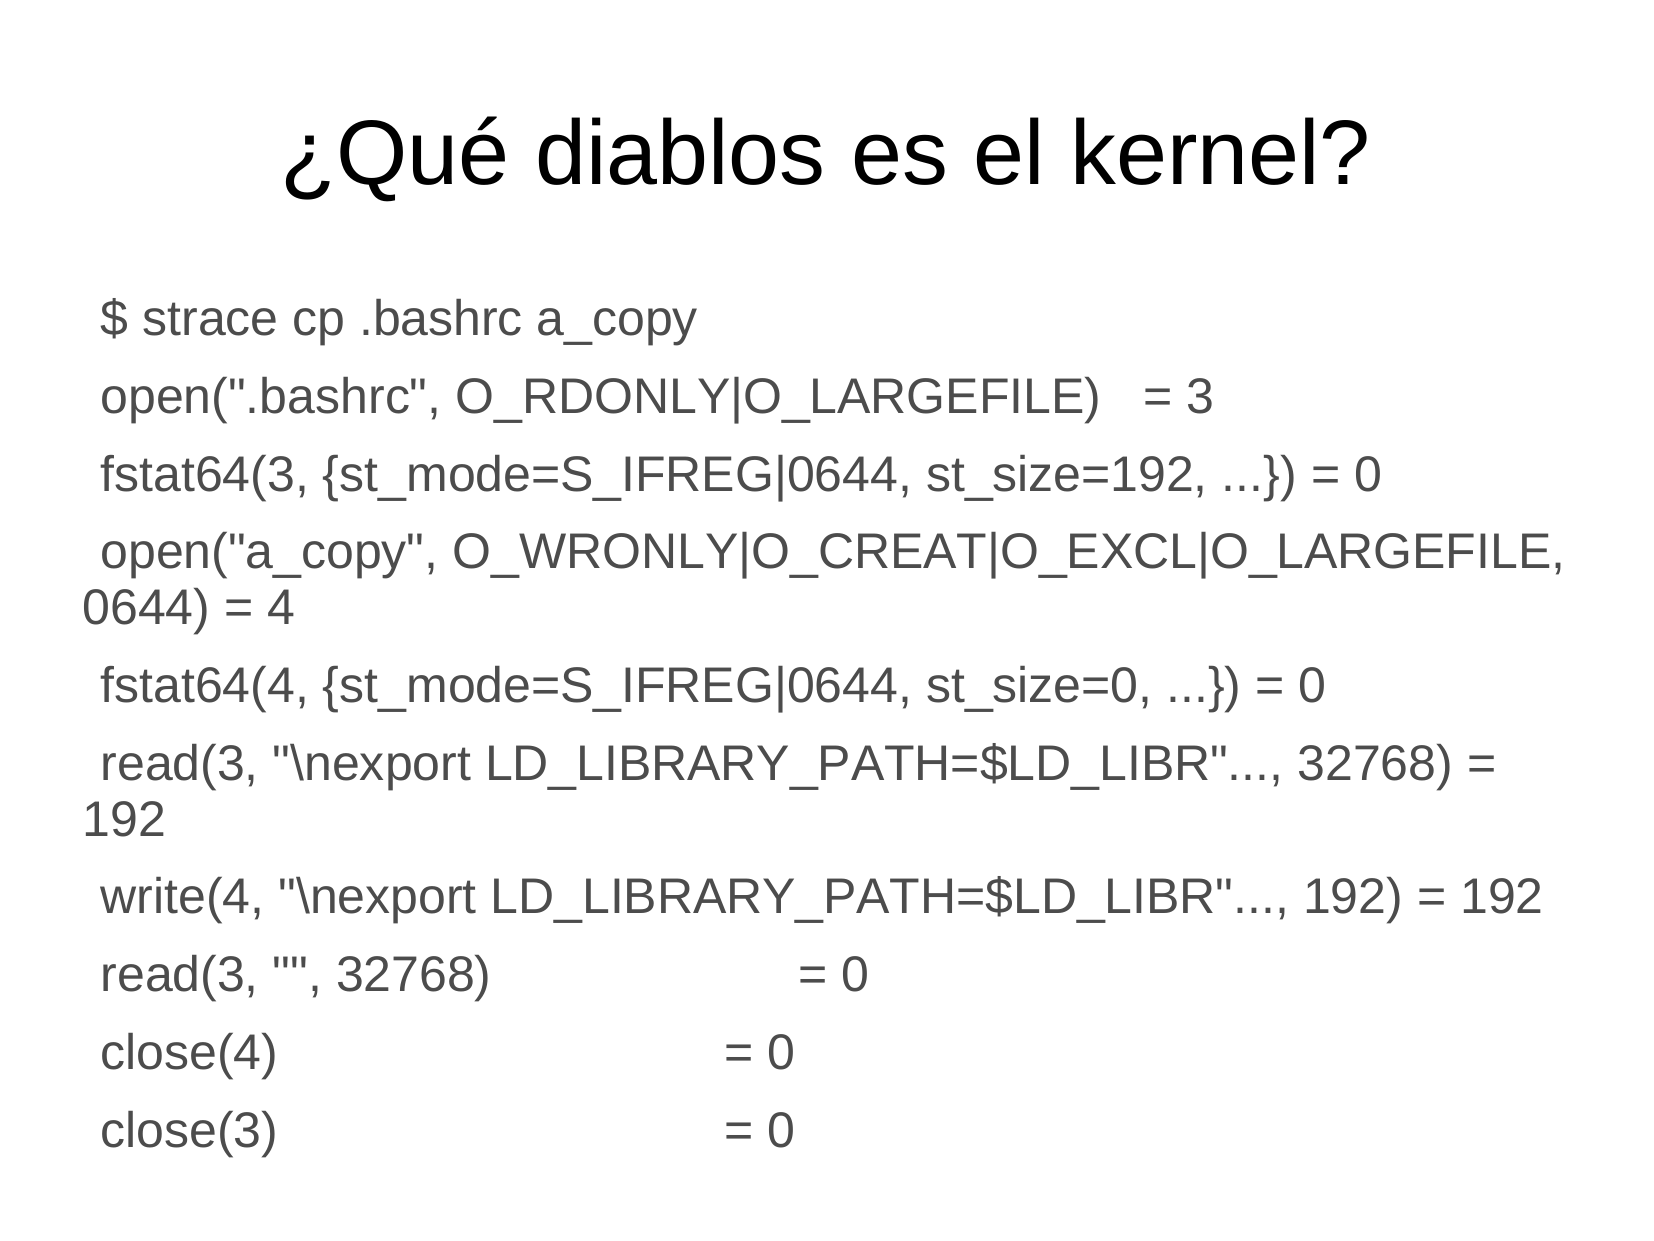

# ¿Qué diablos es el kernel?
$ strace cp .bashrc a_copy
open(".bashrc", O_RDONLY|O_LARGEFILE) = 3
fstat64(3, {st_mode=S_IFREG|0644, st_size=192, ...}) = 0
open("a_copy", O_WRONLY|O_CREAT|O_EXCL|O_LARGEFILE, 0644) = 4
fstat64(4, {st_mode=S_IFREG|0644, st_size=0, ...}) = 0
read(3, "\nexport LD_LIBRARY_PATH=$LD_LIBR"..., 32768) = 192
write(4, "\nexport LD_LIBRARY_PATH=$LD_LIBR"..., 192) = 192
read(3, "", 32768) = 0
close(4) = 0
close(3) = 0